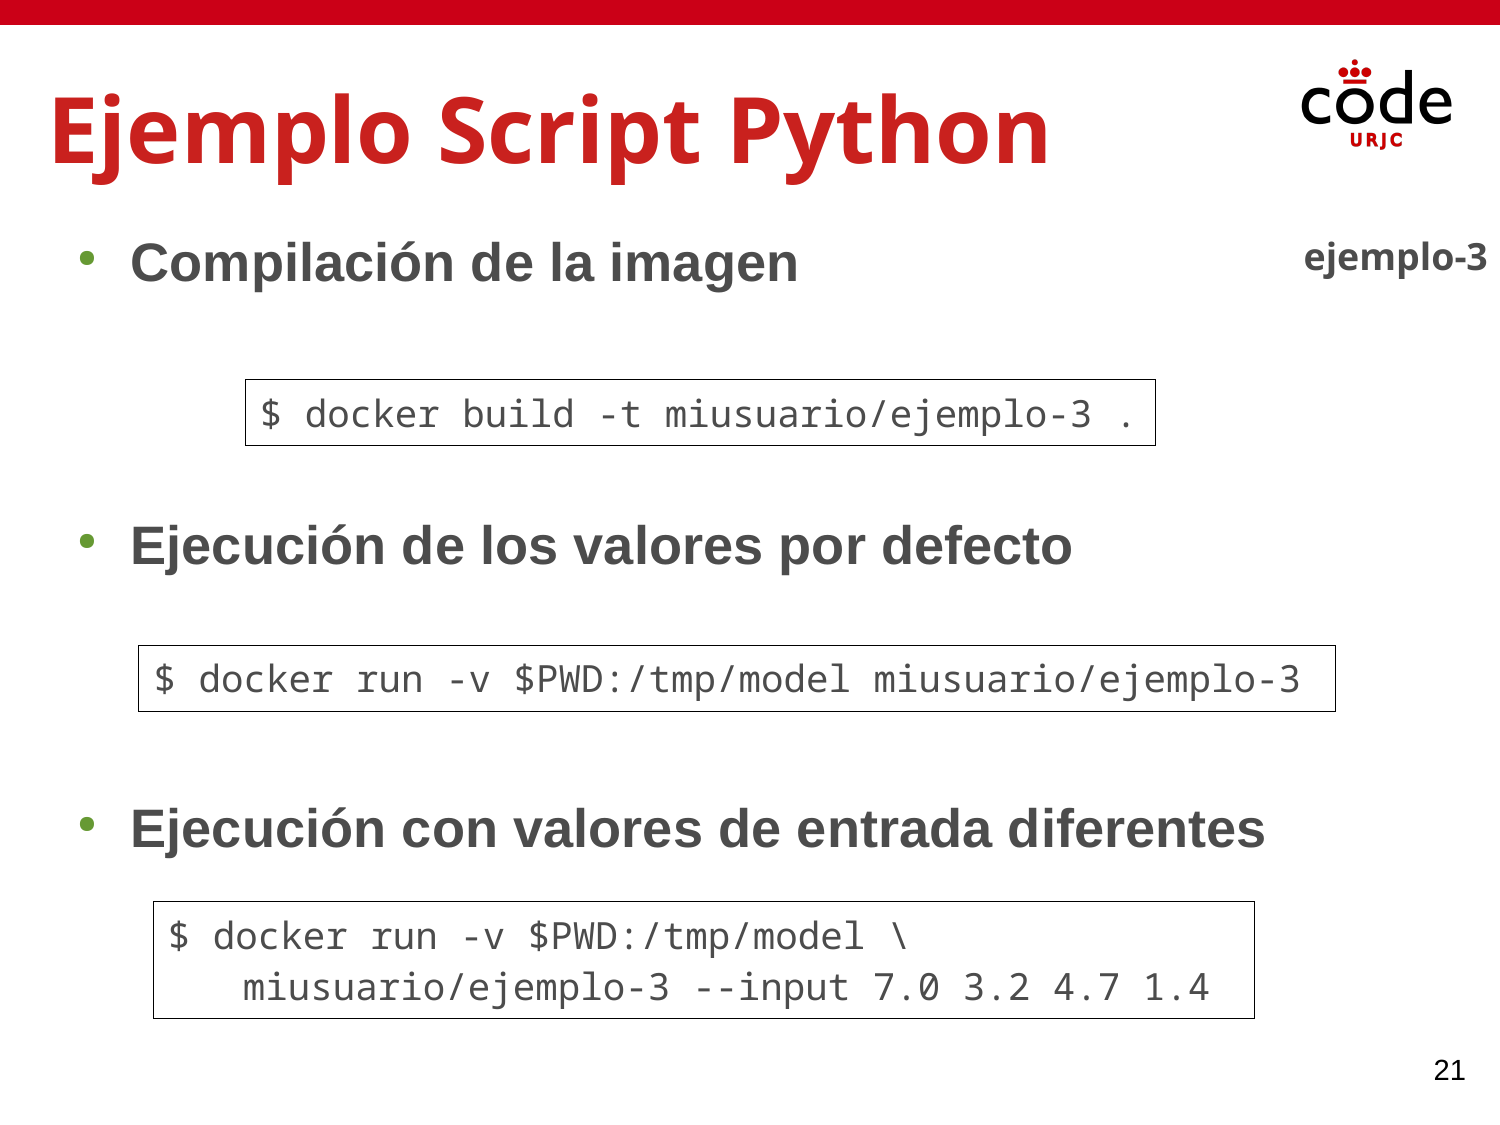

# Ejemplo Script Python
Compilación de la imagen
Ejecución de los valores por defecto
Ejecución con valores de entrada diferentes
ejemplo-3
$ docker build -t miusuario/ejemplo-3 .
$ docker run -v $PWD:/tmp/model miusuario/ejemplo-3
$ docker run -v $PWD:/tmp/model \
	miusuario/ejemplo-3 --input 7.0 3.2 4.7 1.4